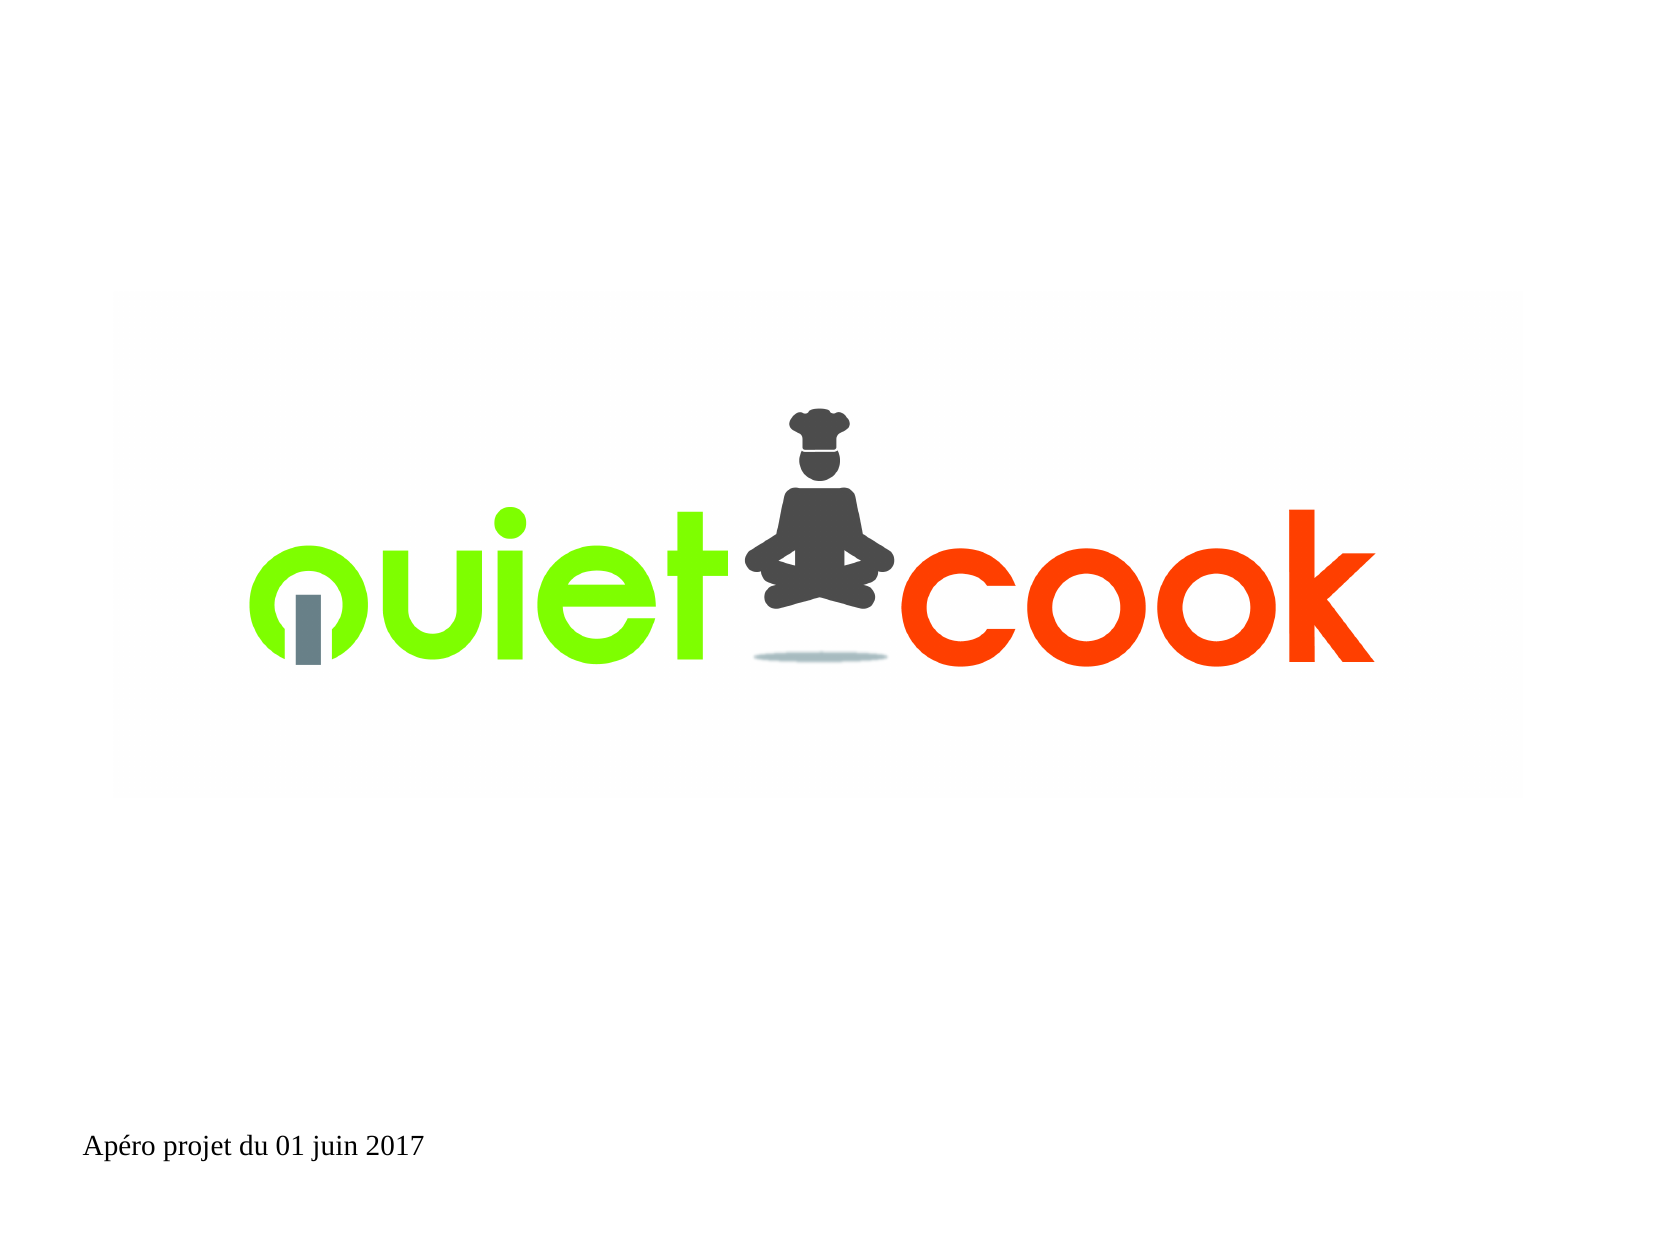

#
Apéro projet du 01 juin 2017